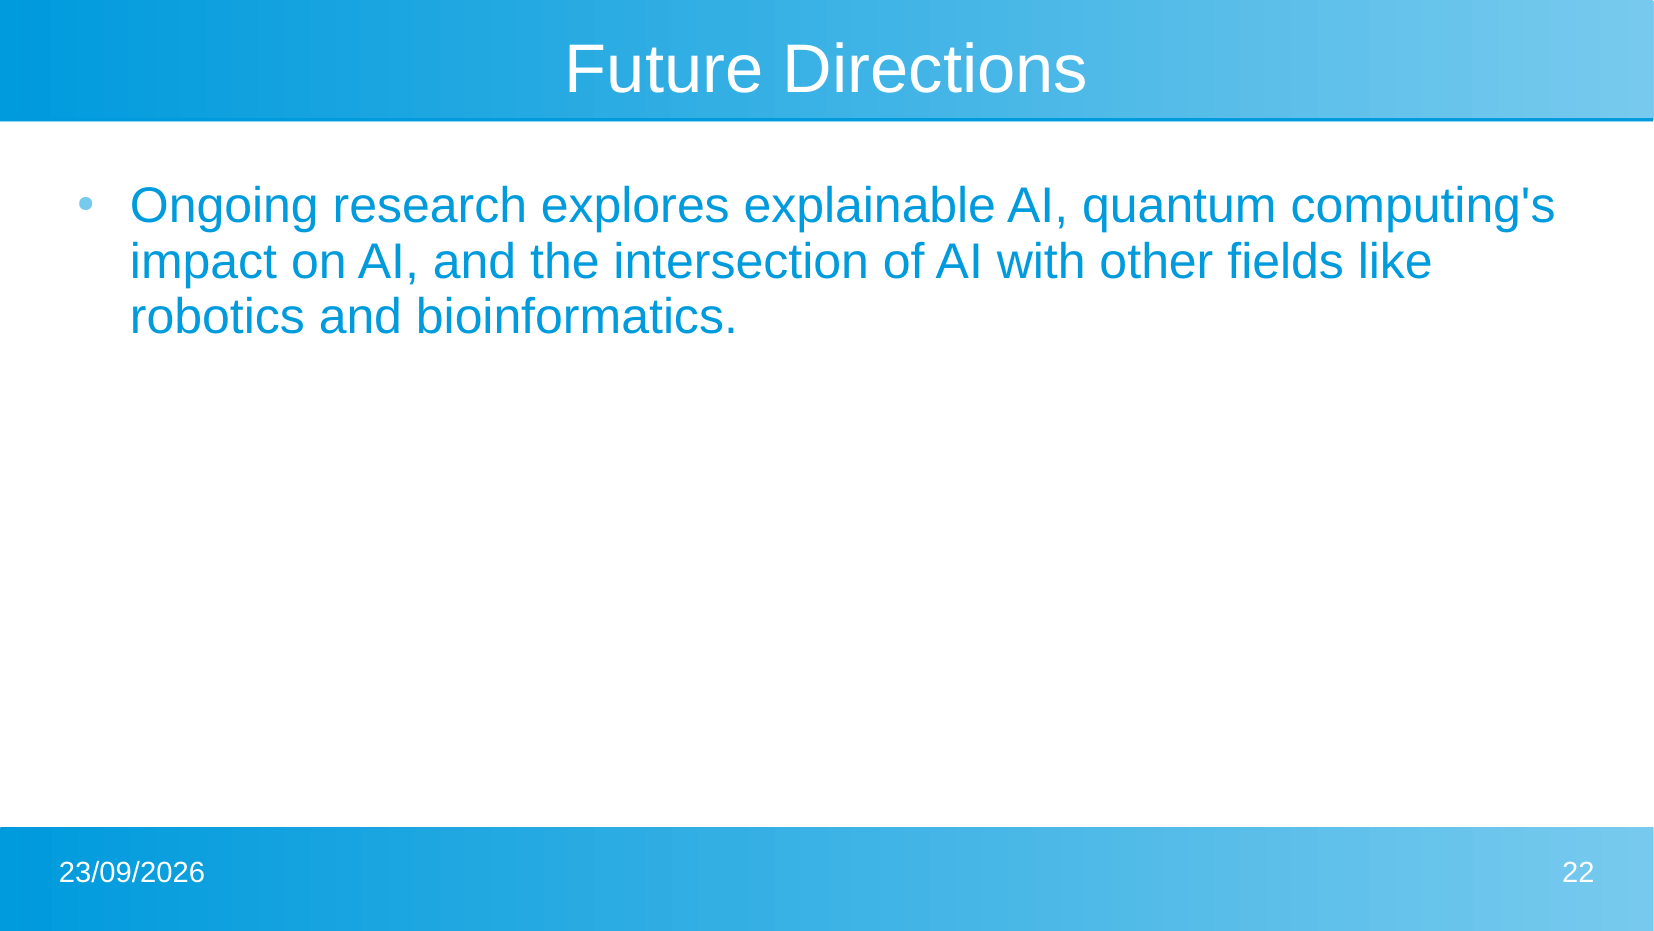

# Future Directions
Ongoing research explores explainable AI, quantum computing's impact on AI, and the intersection of AI with other fields like robotics and bioinformatics.
22